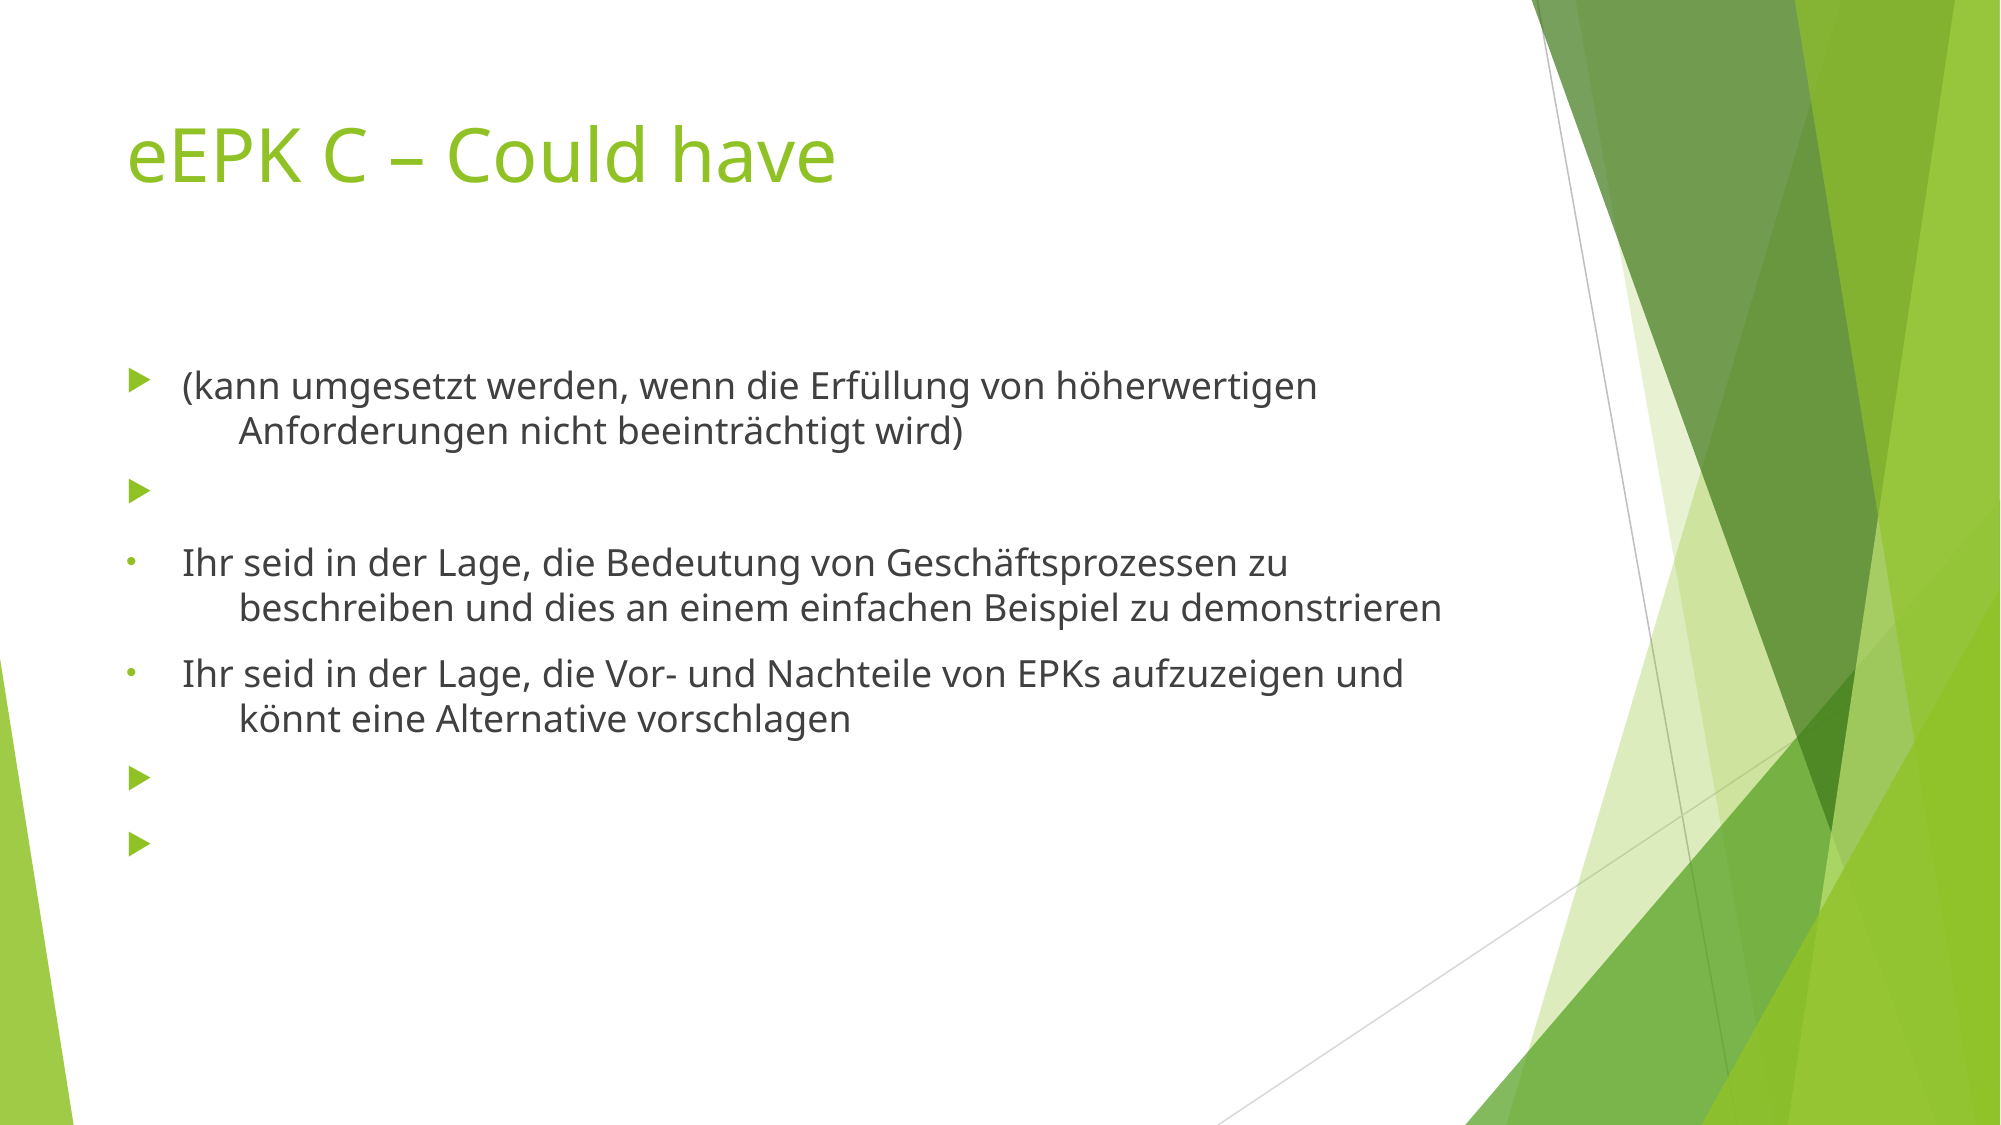

# eEPK C – Could have
(kann umgesetzt werden, wenn die Erfüllung von höherwertigen Anforderungen nicht beeinträchtigt wird)
Ihr seid in der Lage, die Bedeutung von Geschäftsprozessen zu beschreiben und dies an einem einfachen Beispiel zu demonstrieren
Ihr seid in der Lage, die Vor- und Nachteile von EPKs aufzuzeigen und könnt eine Alternative vorschlagen